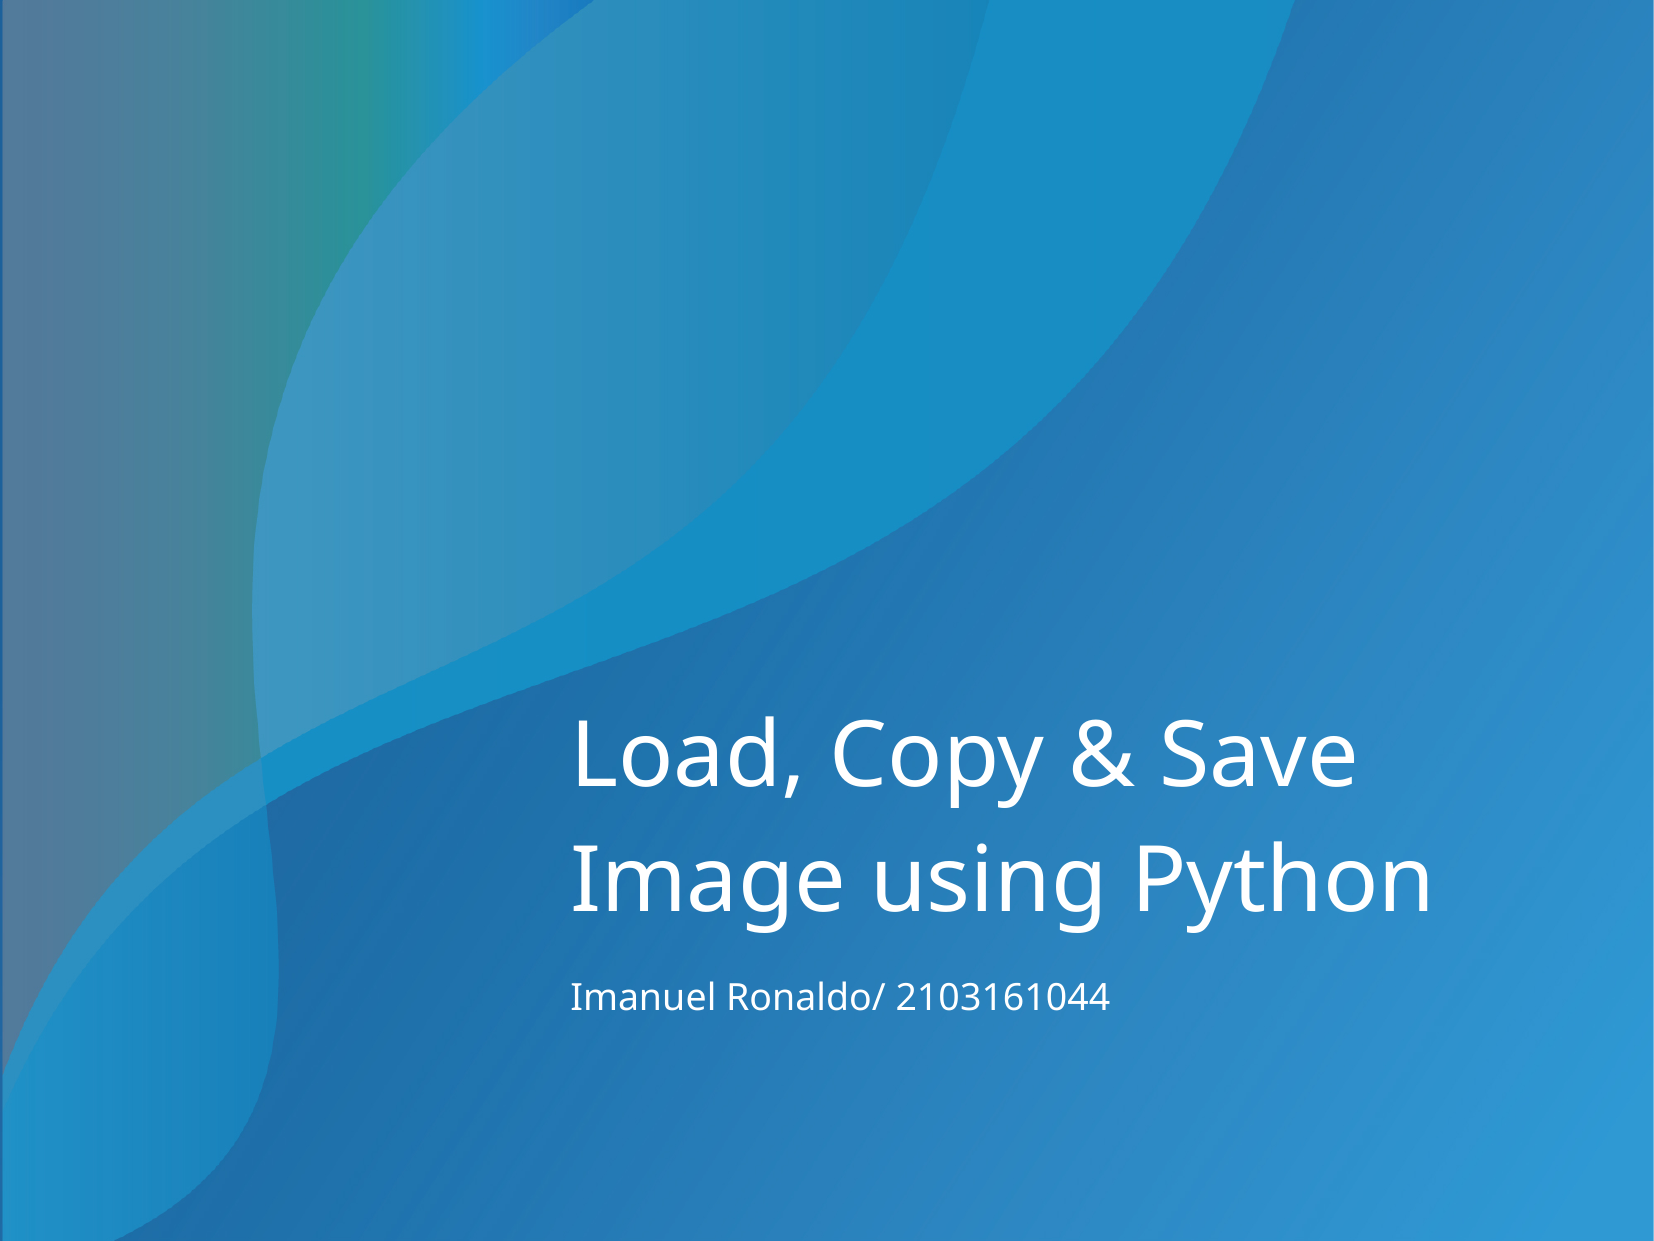

# Load, Copy & Save Image using Python
Imanuel Ronaldo/ 2103161044